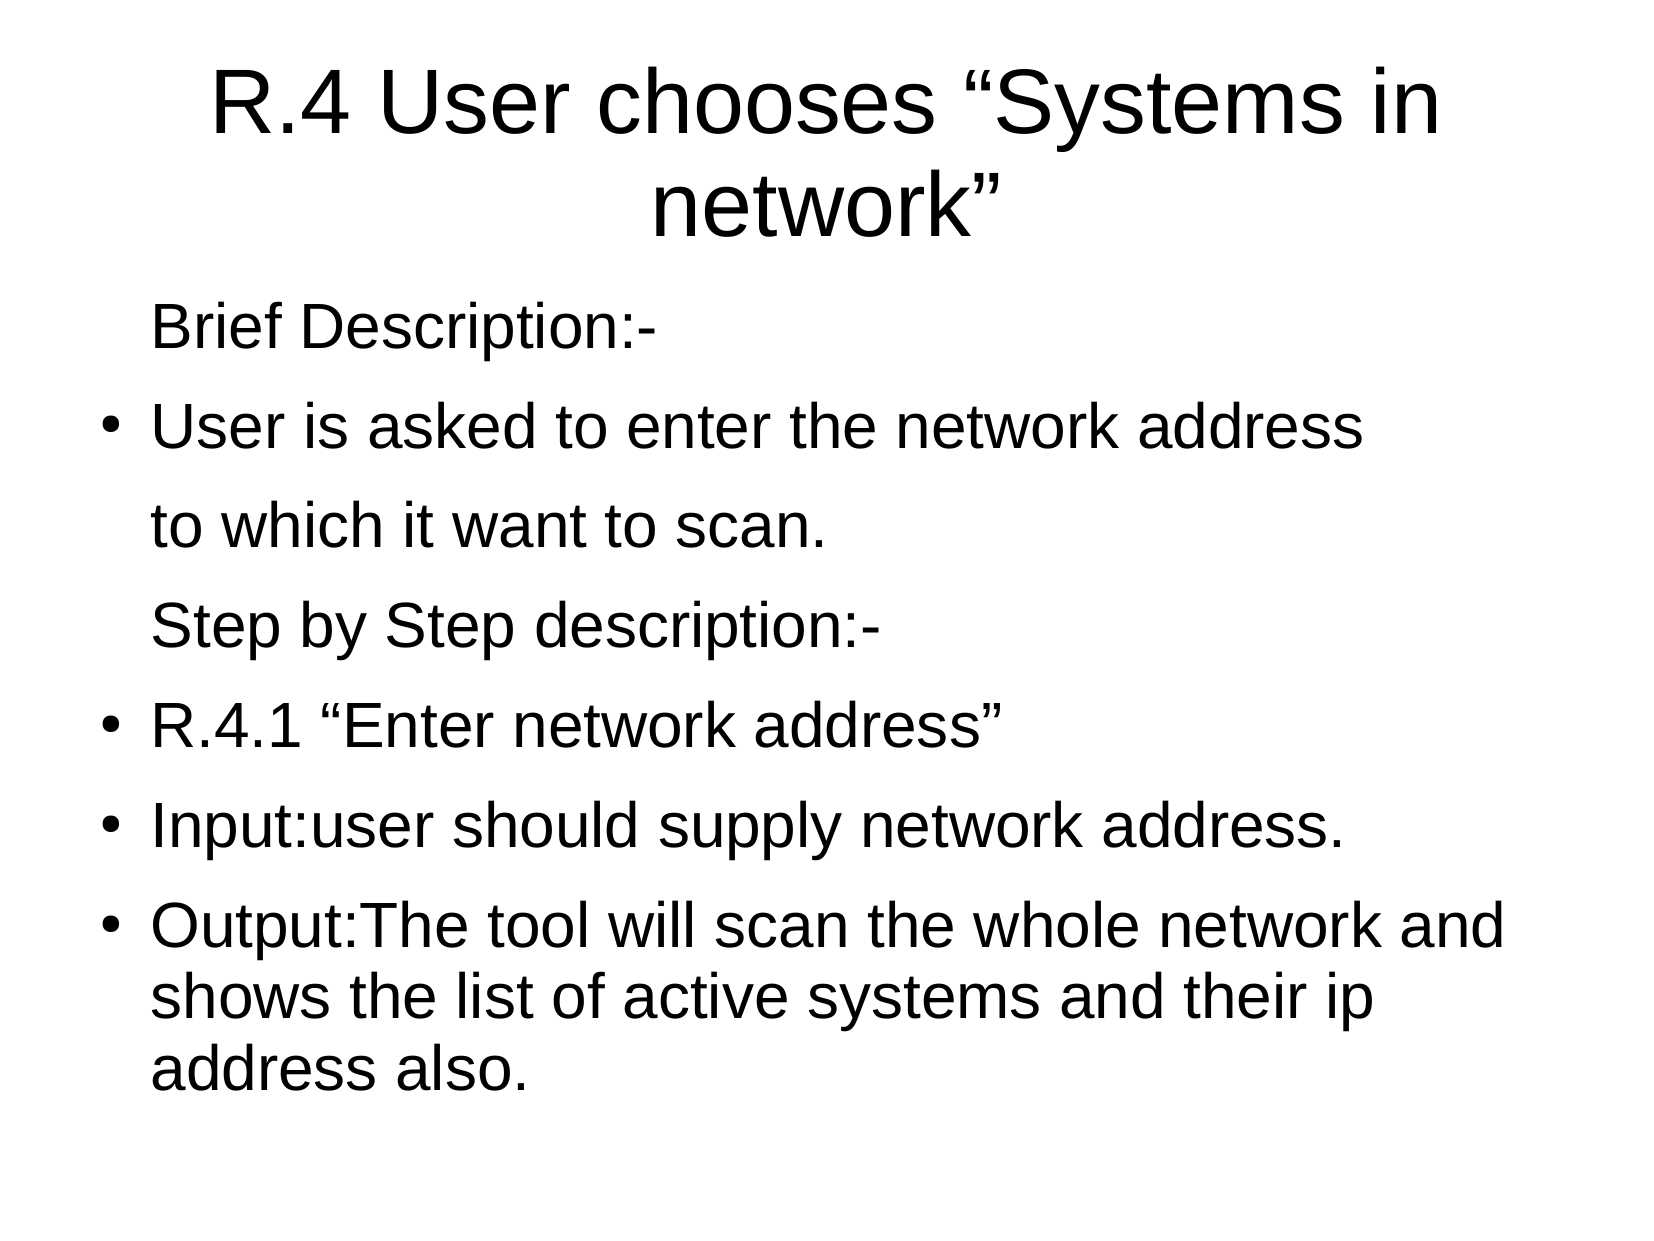

# R.4 User chooses “Systems in network”
Brief Description:-
User is asked to enter the network address
to which it want to scan.
Step by Step description:-
R.4.1 “Enter network address”
Input:user should supply network address.
Output:The tool will scan the whole network and shows the list of active systems and their ip address also.